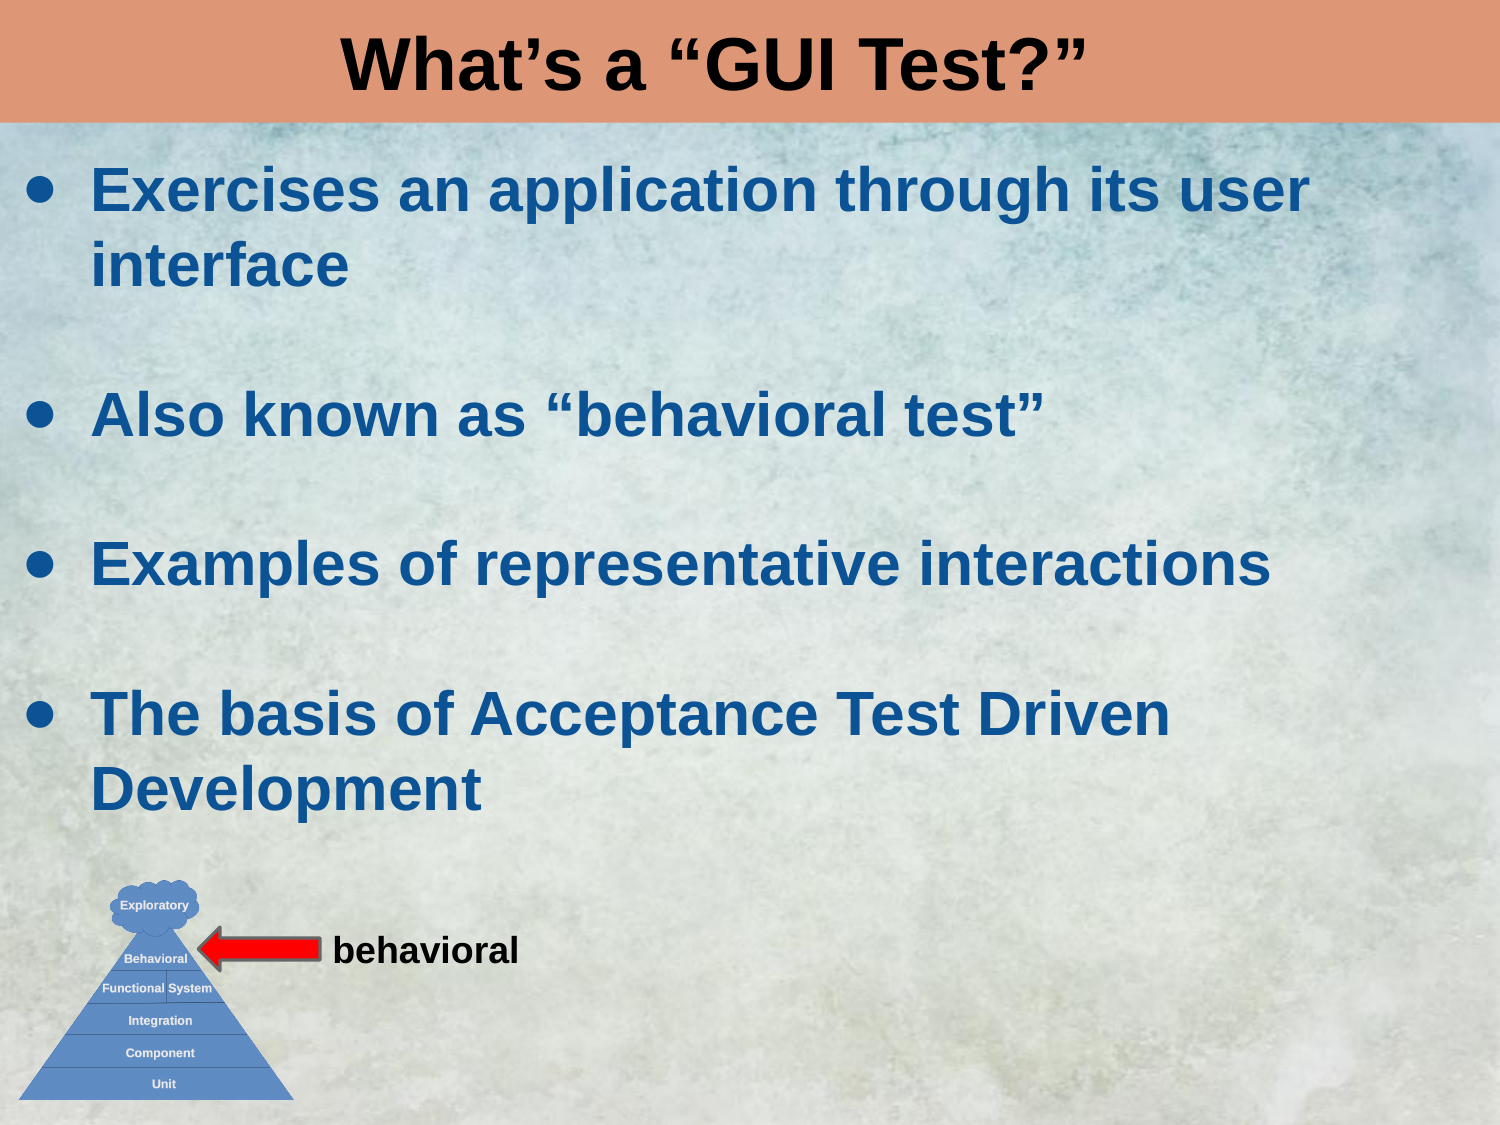

What’s a “GUI Test?”
# Exercises an application through its user interface
Also known as “behavioral test”
Examples of representative interactions
The basis of Acceptance Test Driven Development
behavioral